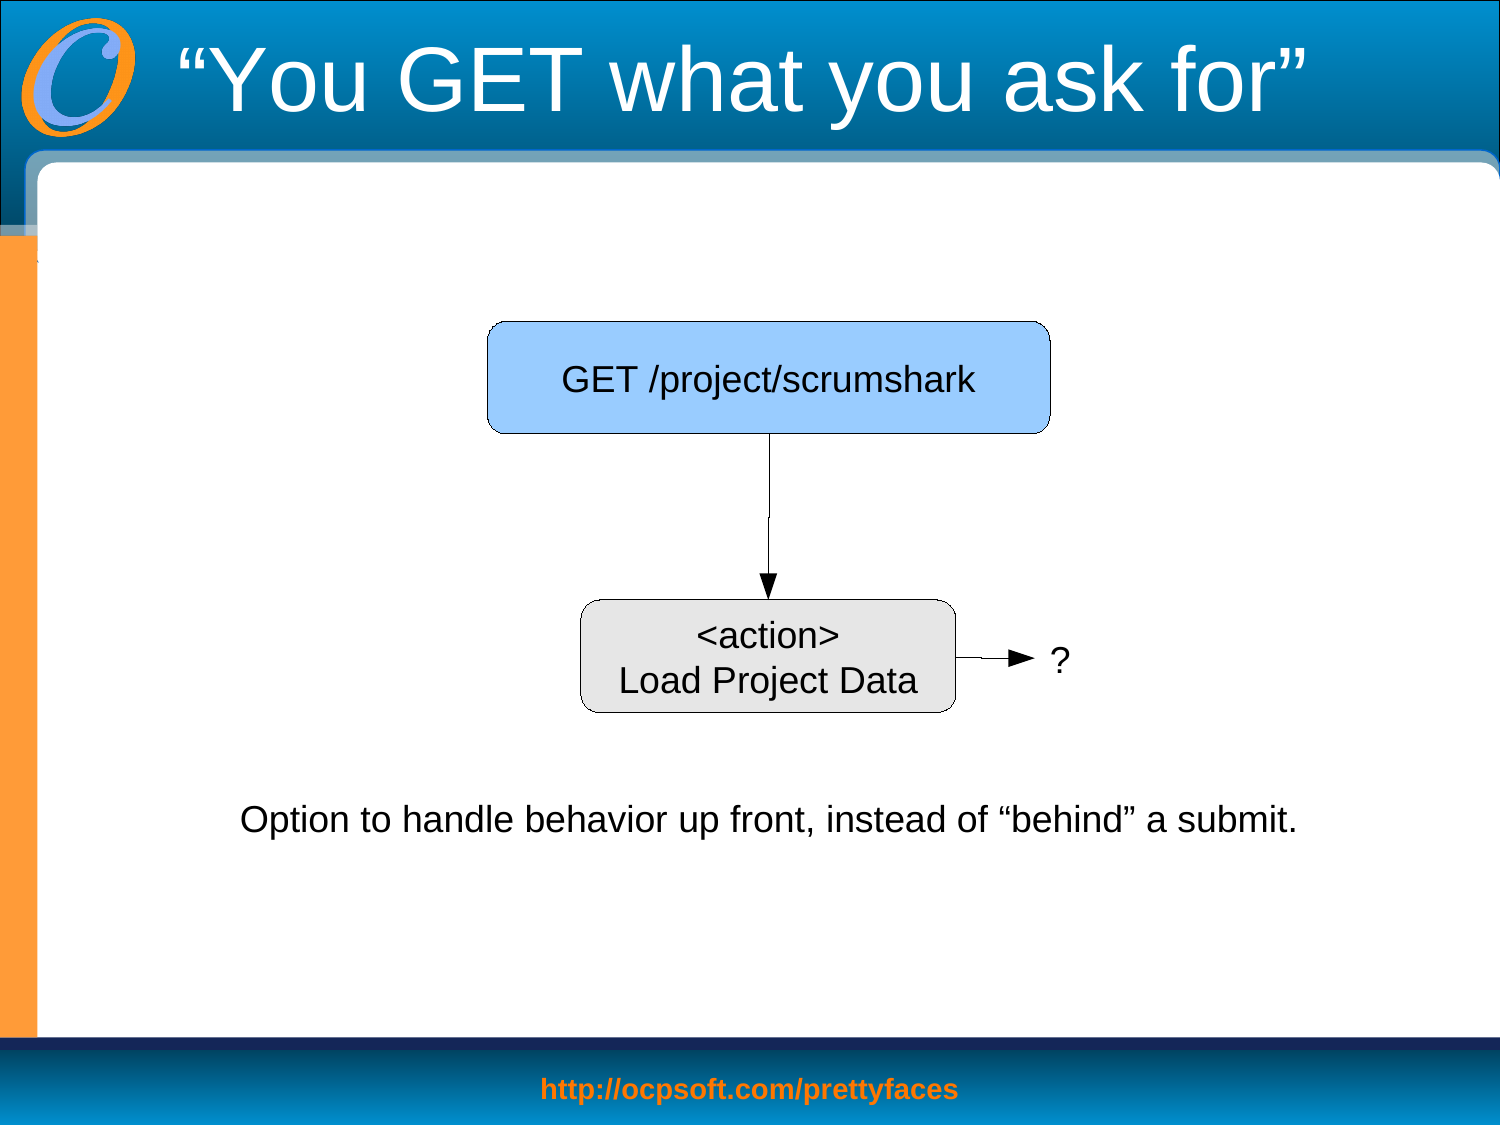

# “You GET what you ask for”
GET /project/scrumshark
<action>
Load Project Data
?
Option to handle behavior up front, instead of “behind” a submit.